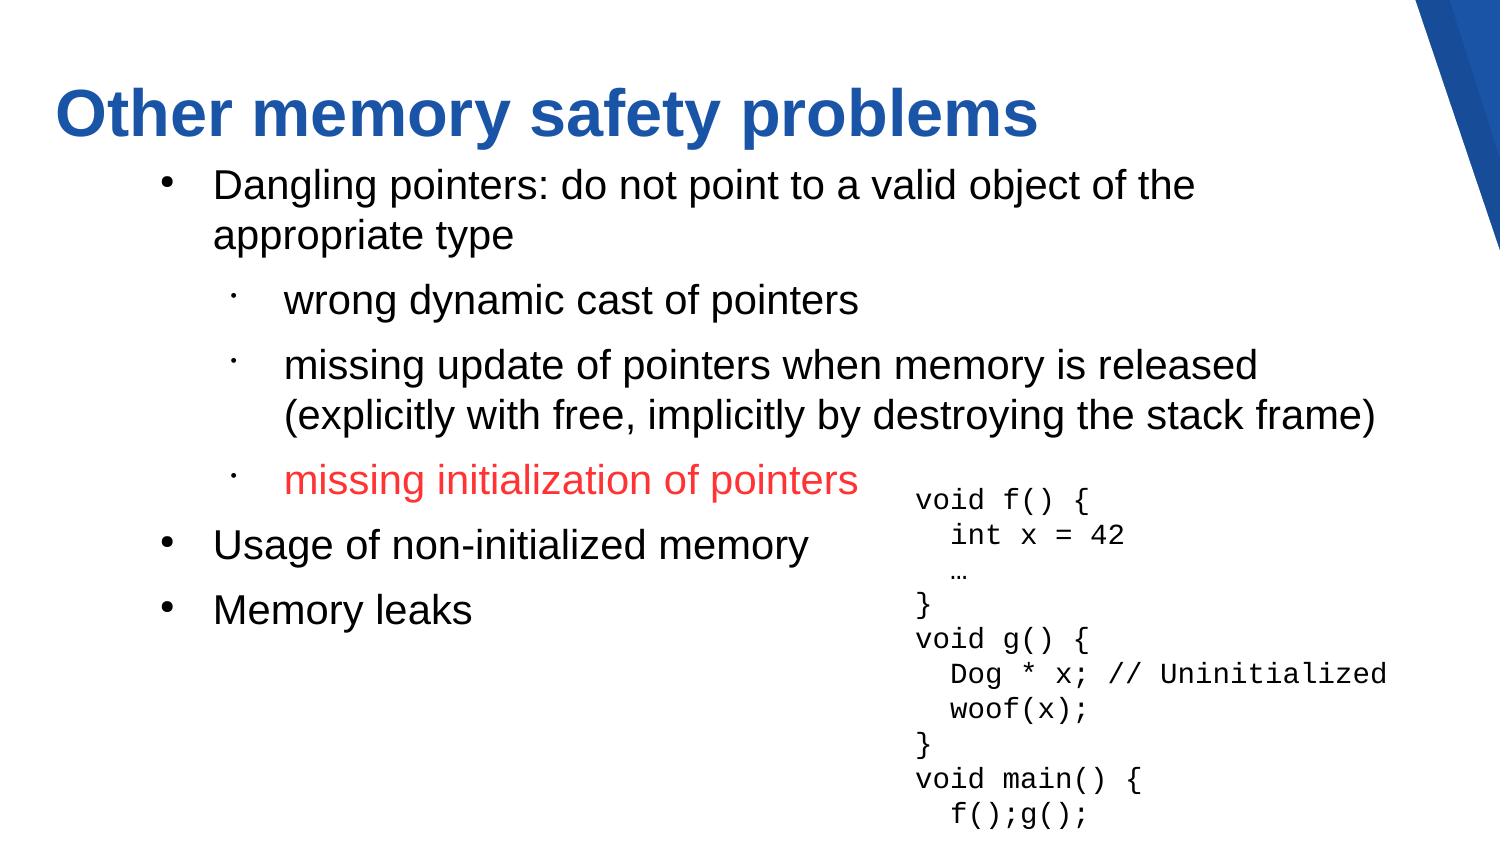

# Other memory safety problems
Dangling pointers: do not point to a valid object of the appropriate type
wrong dynamic cast of pointers
missing update of pointers when memory is released (explicitly with free, implicitly by destroying the stack frame)
missing initialization of pointers
Usage of non-initialized memory
Memory leaks
void f() {
 int x = 42
 …
}
void g() {
 Dog * x; // Uninitialized
 woof(x);
}
void main() {
 f();g();